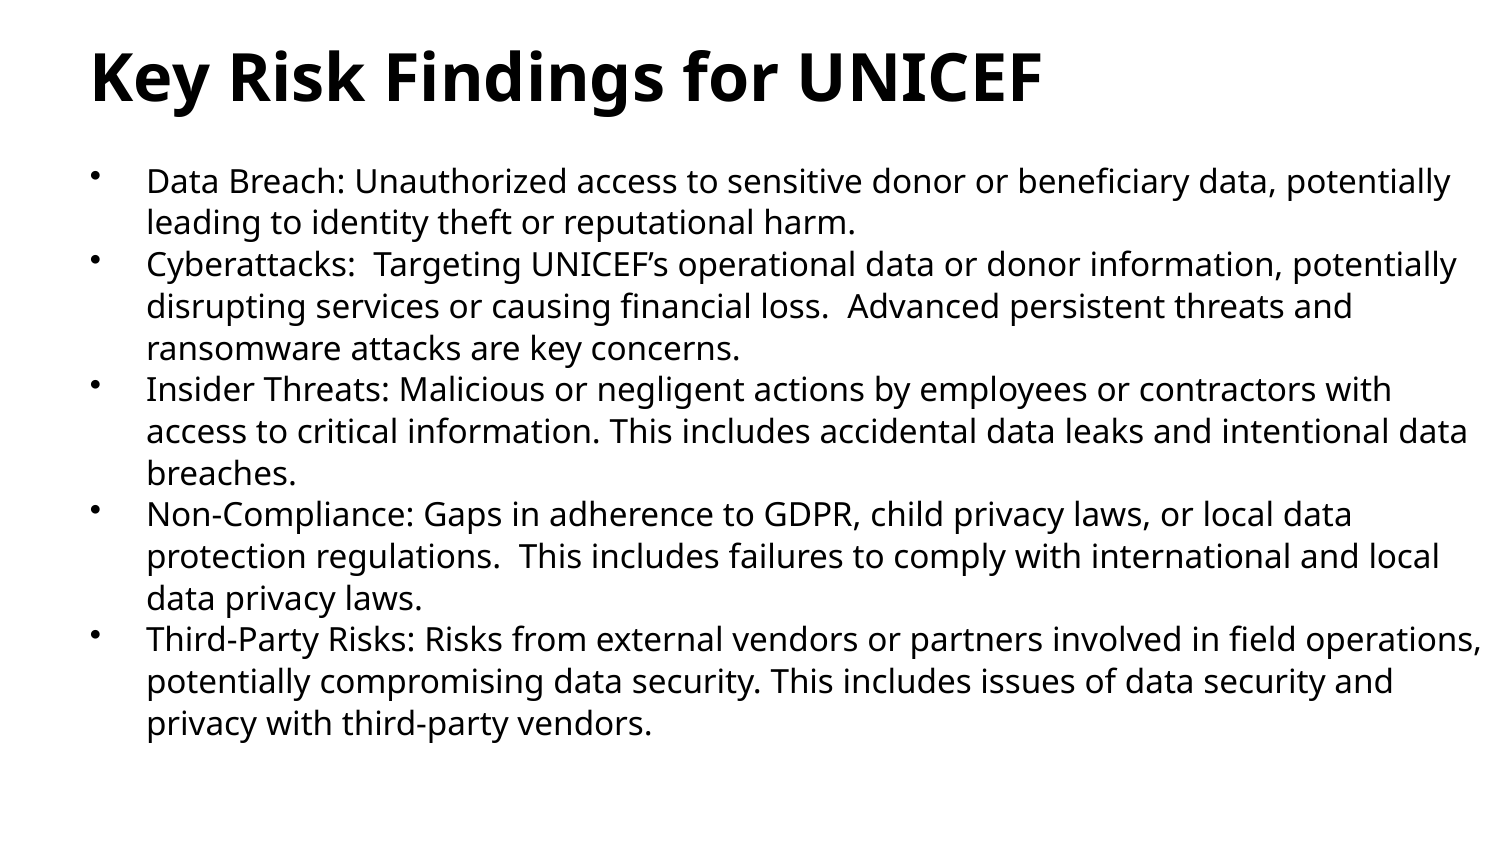

Key Risk Findings for UNICEF
Data Breach: Unauthorized access to sensitive donor or beneficiary data, potentially leading to identity theft or reputational harm.
Cyberattacks: Targeting UNICEF’s operational data or donor information, potentially disrupting services or causing financial loss. Advanced persistent threats and ransomware attacks are key concerns.
Insider Threats: Malicious or negligent actions by employees or contractors with access to critical information. This includes accidental data leaks and intentional data breaches.
Non-Compliance: Gaps in adherence to GDPR, child privacy laws, or local data protection regulations. This includes failures to comply with international and local data privacy laws.
Third-Party Risks: Risks from external vendors or partners involved in field operations, potentially compromising data security. This includes issues of data security and privacy with third-party vendors.